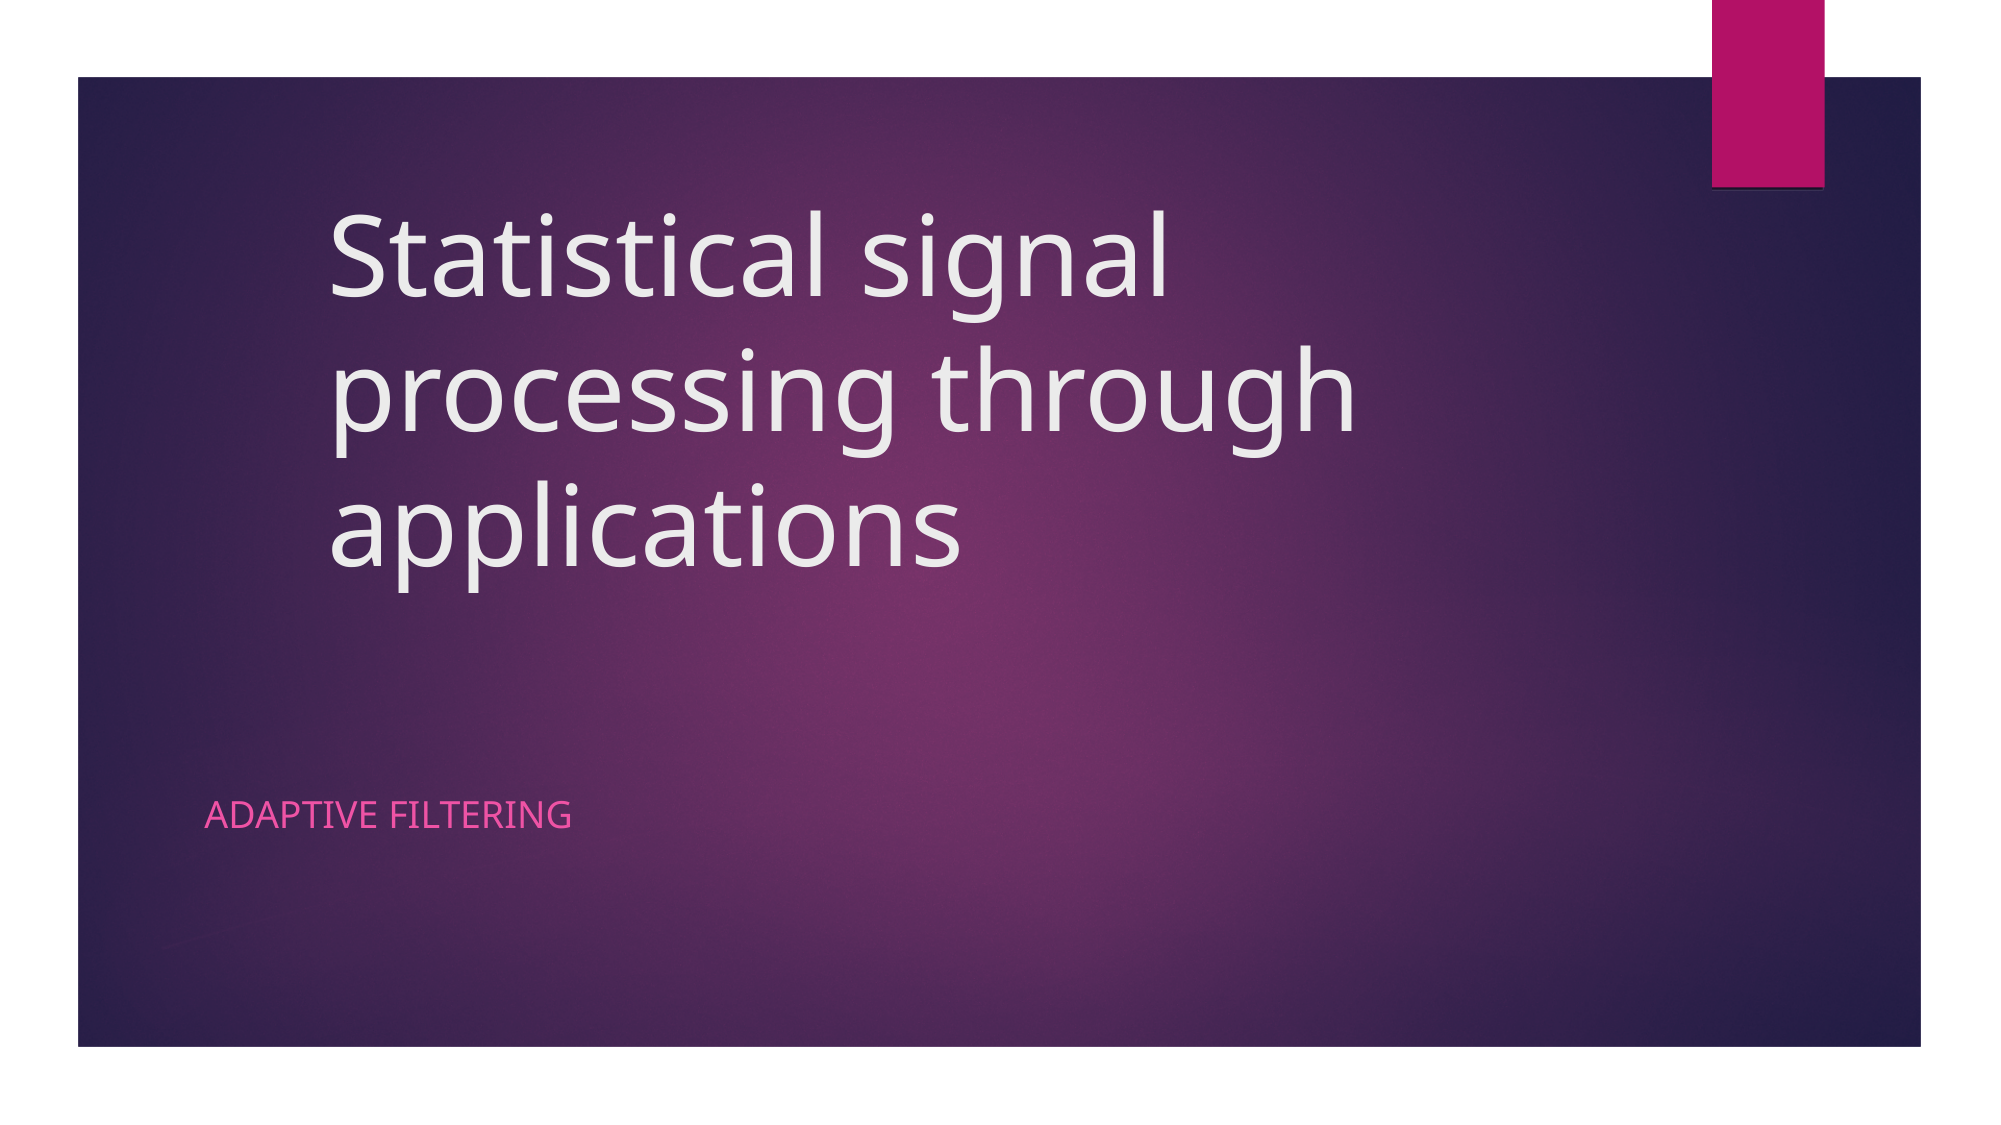

# Statistical signal processing through applications
Adaptive filtering